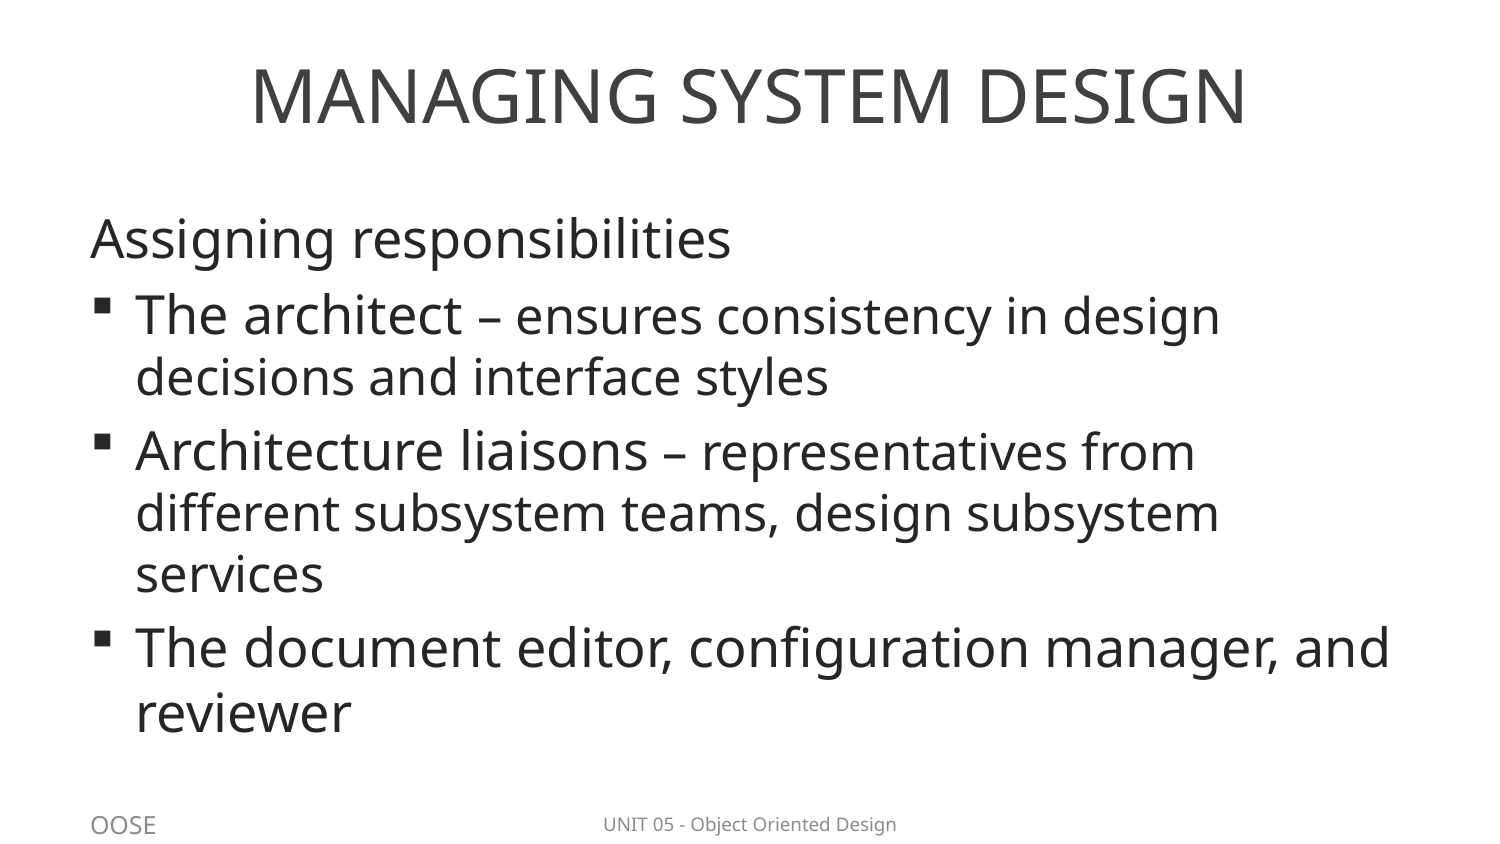

# Managing system design
Assigning responsibilities
The architect – ensures consistency in design decisions and interface styles
Architecture liaisons – representatives from different subsystem teams, design subsystem services
The document editor, configuration manager, and reviewer
OOSE
UNIT 05 - Object Oriented Design